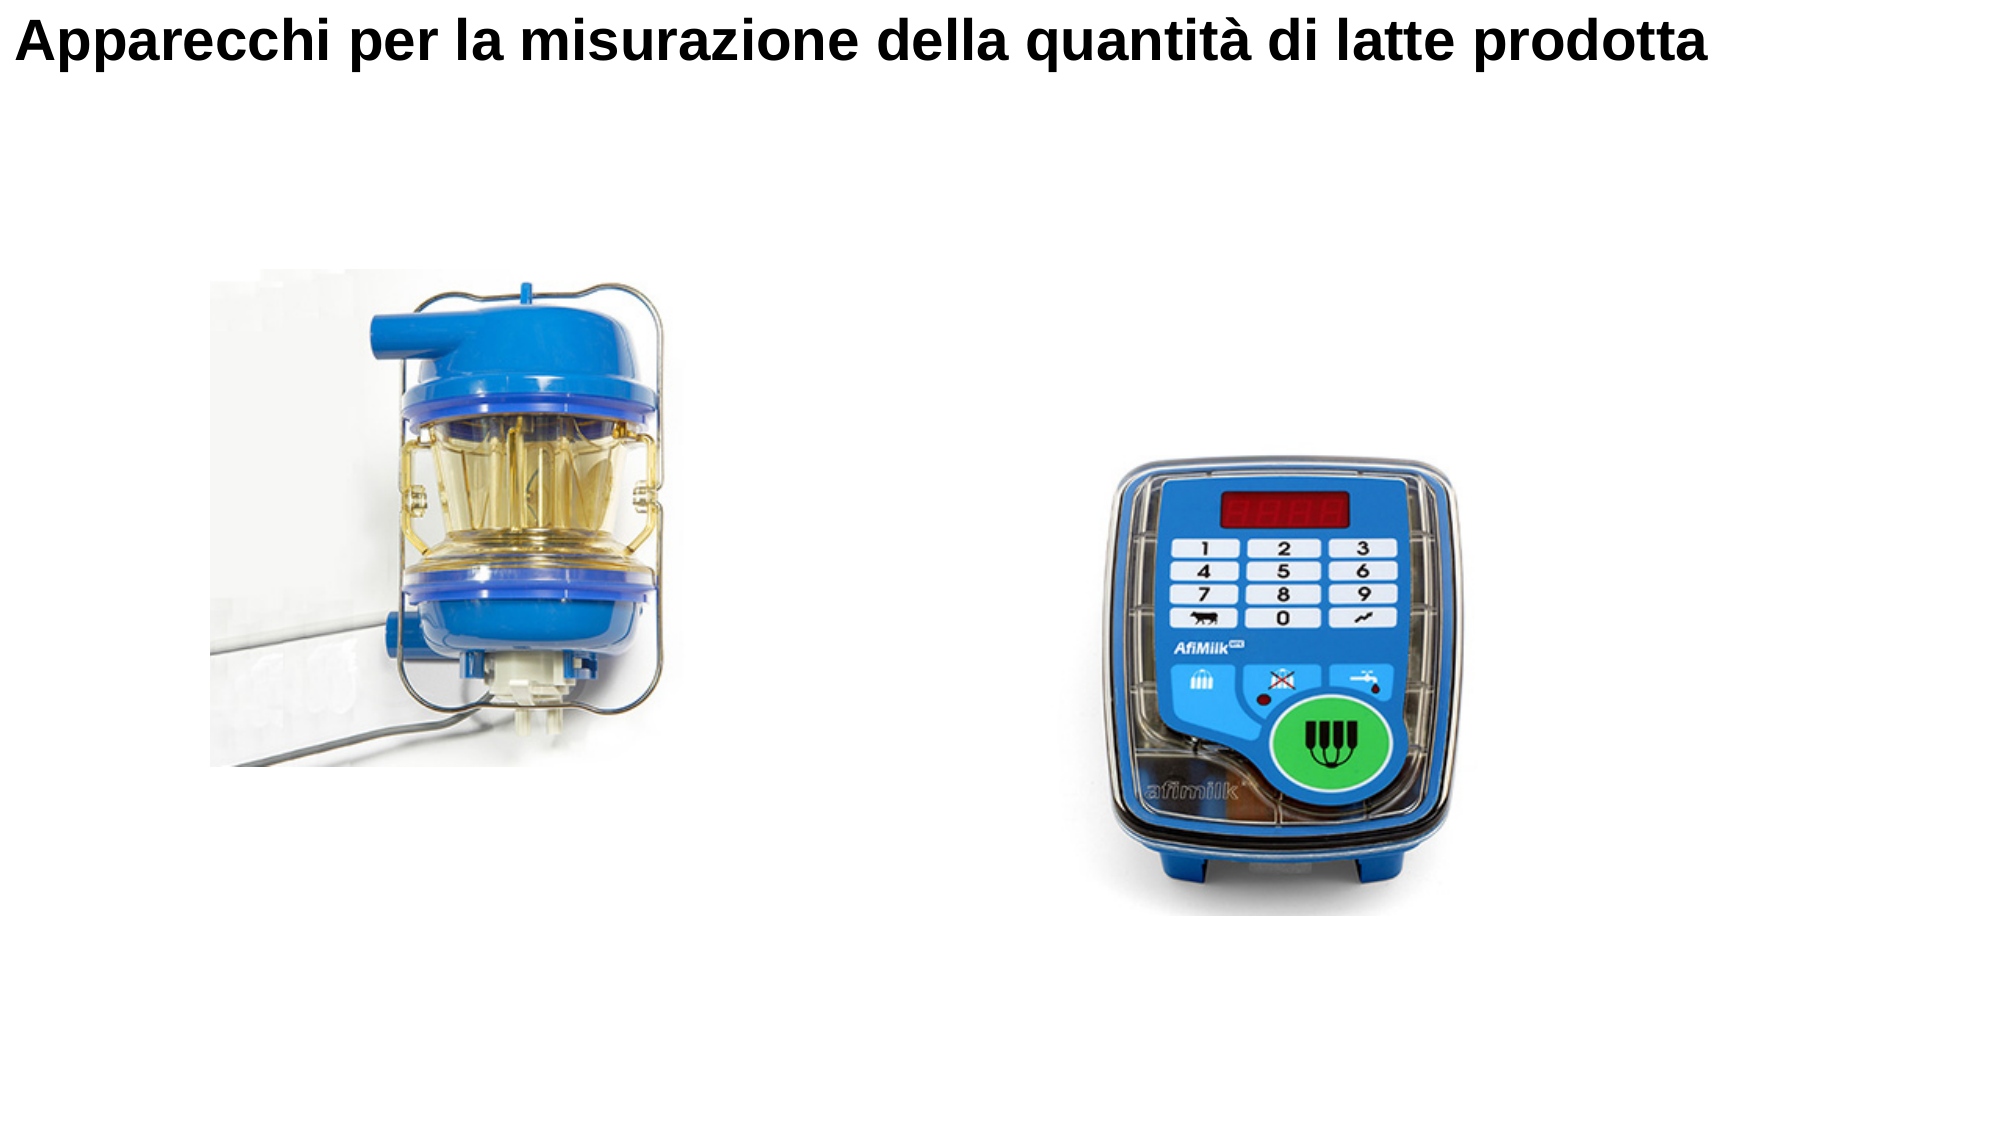

Apparecchi per la misurazione della quantità di latte prodotta